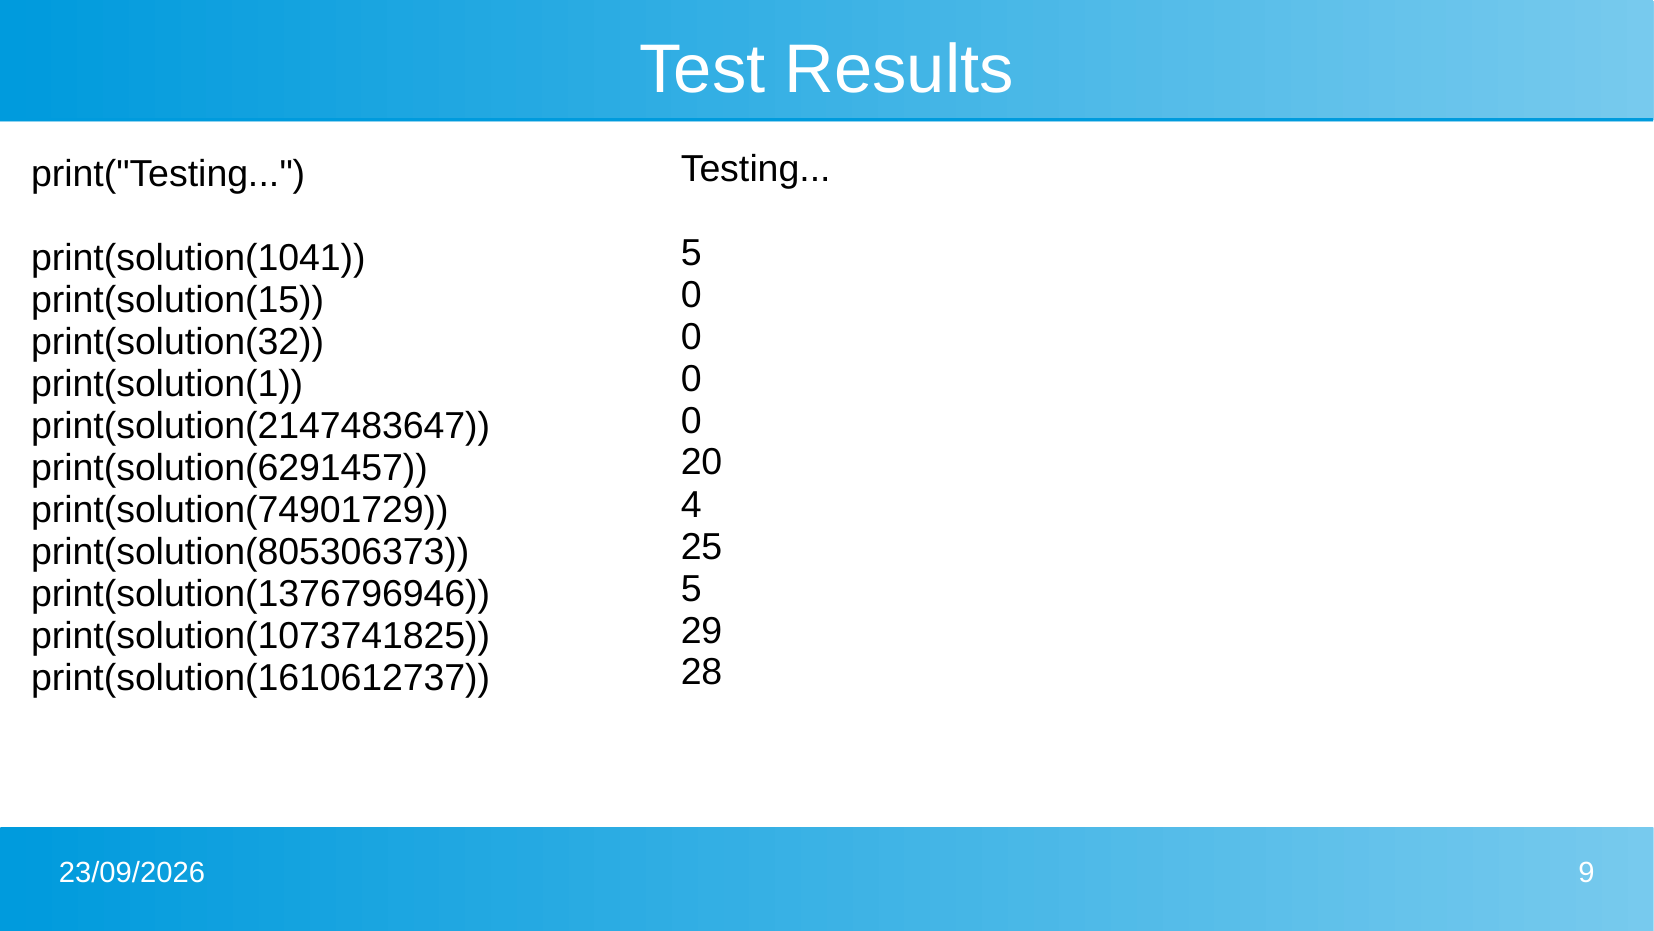

# Test Results
Testing...
5
0
0
0
0
20
4
25
5
29
28
print("Testing...")
print(solution(1041))
print(solution(15))
print(solution(32))
print(solution(1))
print(solution(2147483647))
print(solution(6291457))
print(solution(74901729))
print(solution(805306373))
print(solution(1376796946))
print(solution(1073741825))
print(solution(1610612737))
9